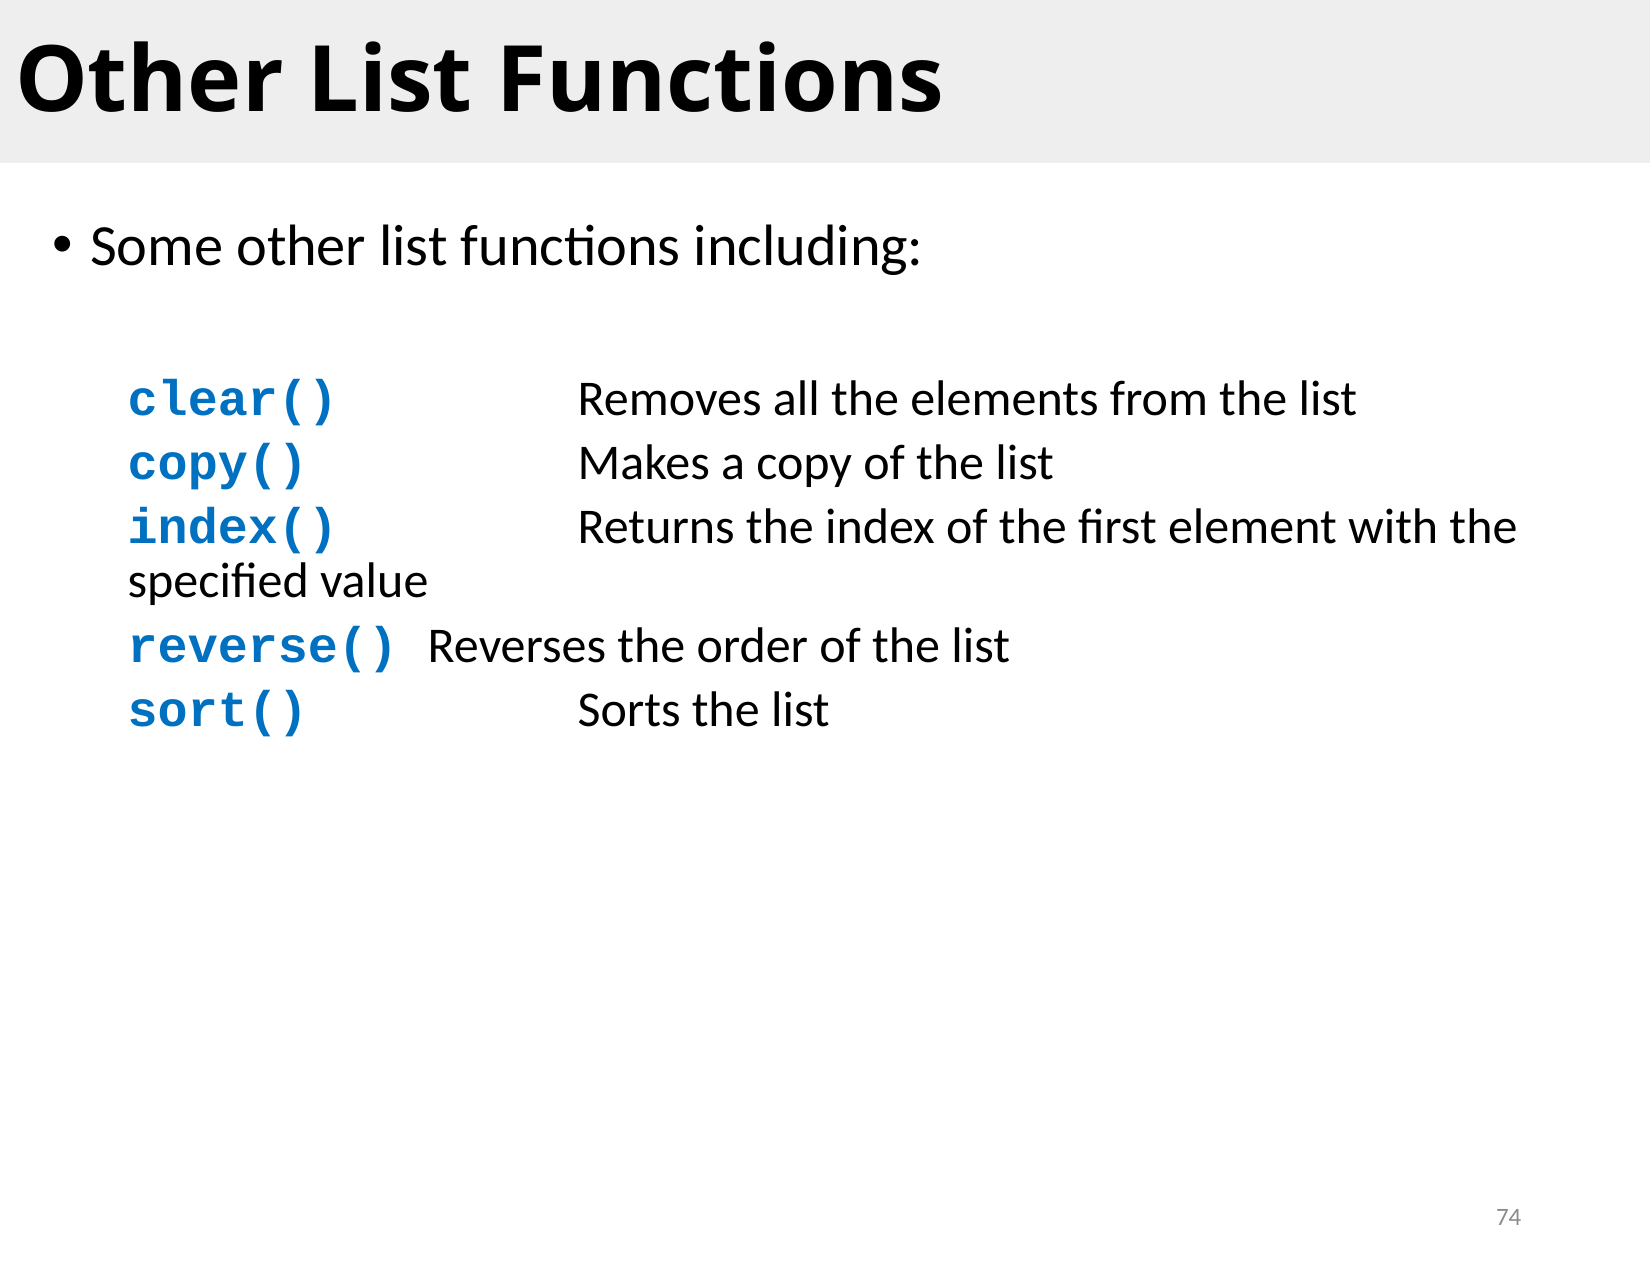

# Other List Functions
Some other list functions including:
clear()		Removes all the elements from the list
copy()		Makes a copy of the list
index()		Returns the index of the first element with the specified value
reverse()	Reverses the order of the list
sort()		Sorts the list
74